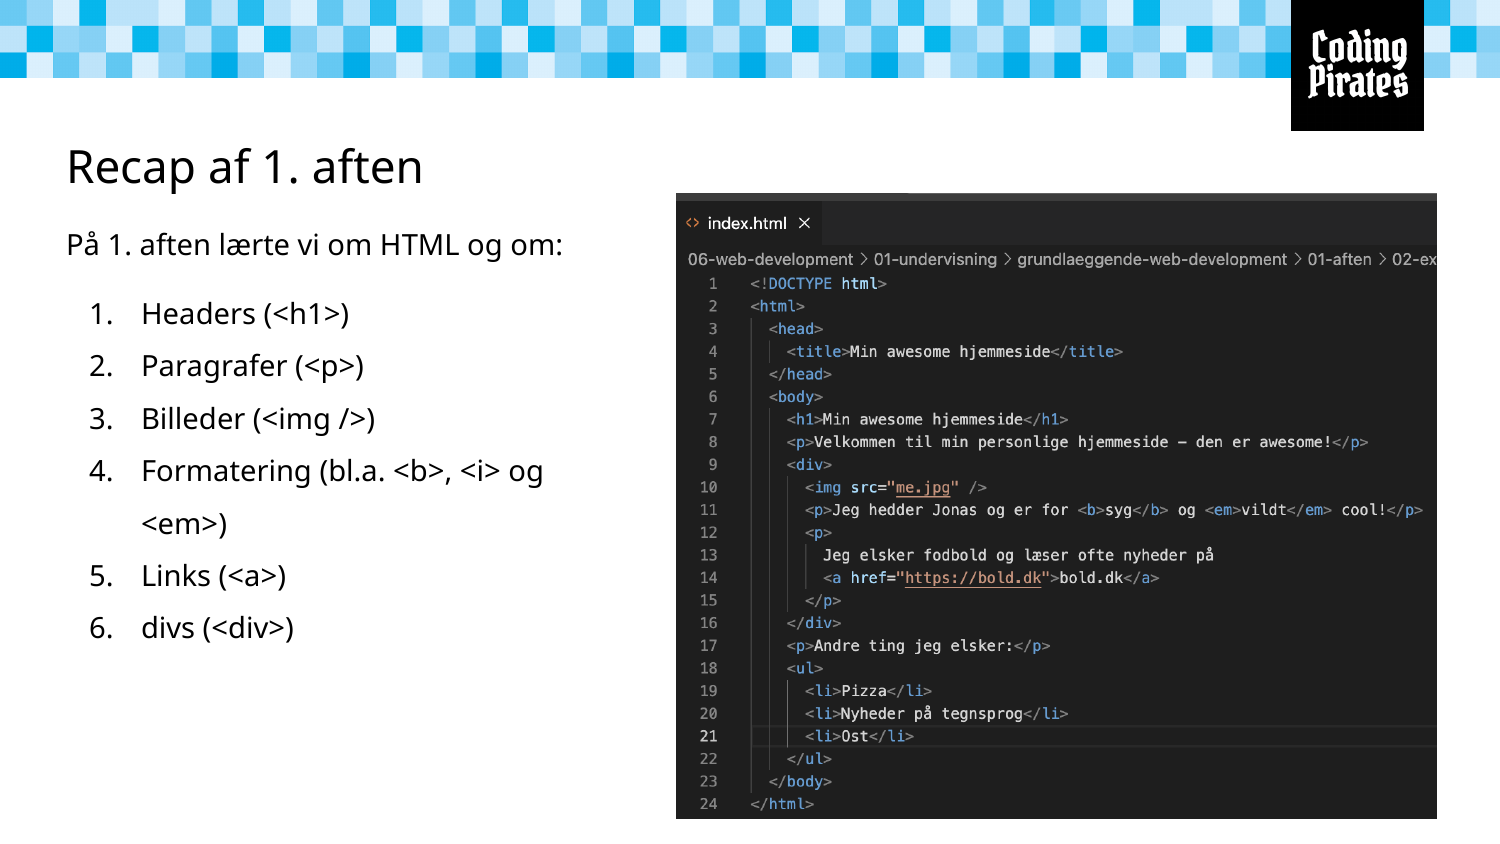

# Recap af 1. aften
På 1. aften lærte vi om HTML og om:
Headers (<h1>)
Paragrafer (<p>)
Billeder (<img />)
Formatering (bl.a. <b>, <i> og <em>)
Links (<a>)
divs (<div>)